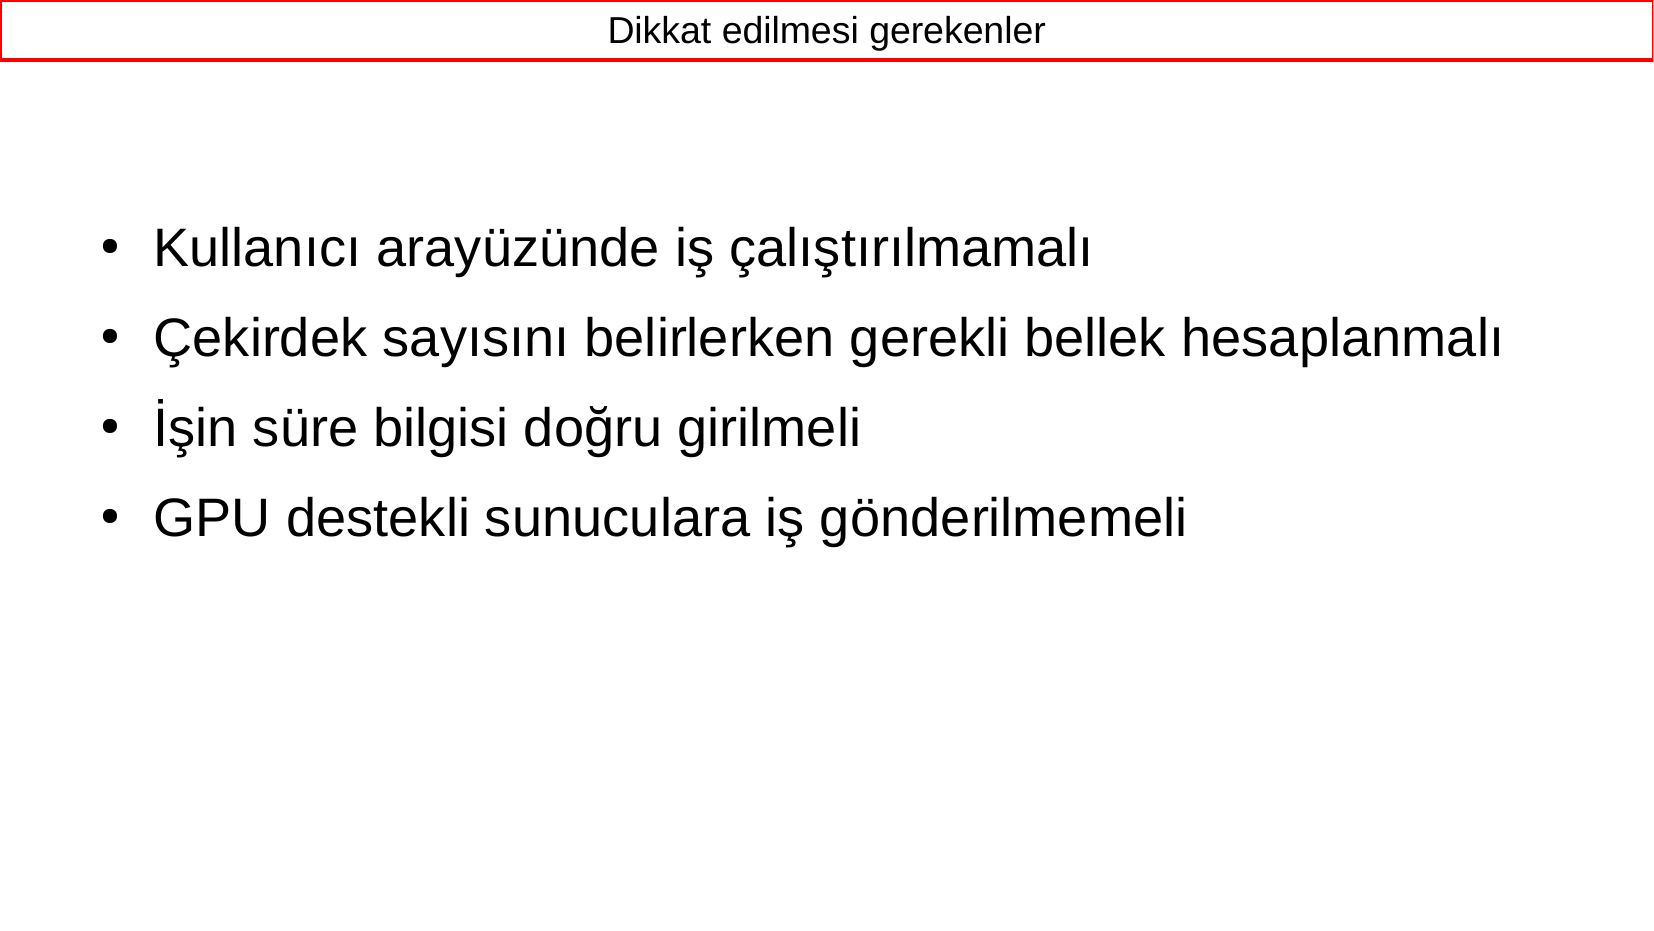

Dikkat edilmesi gerekenler
# Kullanıcı arayüzünde iş çalıştırılmamalı
Çekirdek sayısını belirlerken gerekli bellek hesaplanmalı
İşin süre bilgisi doğru girilmeli
GPU destekli sunuculara iş gönderilmemeli